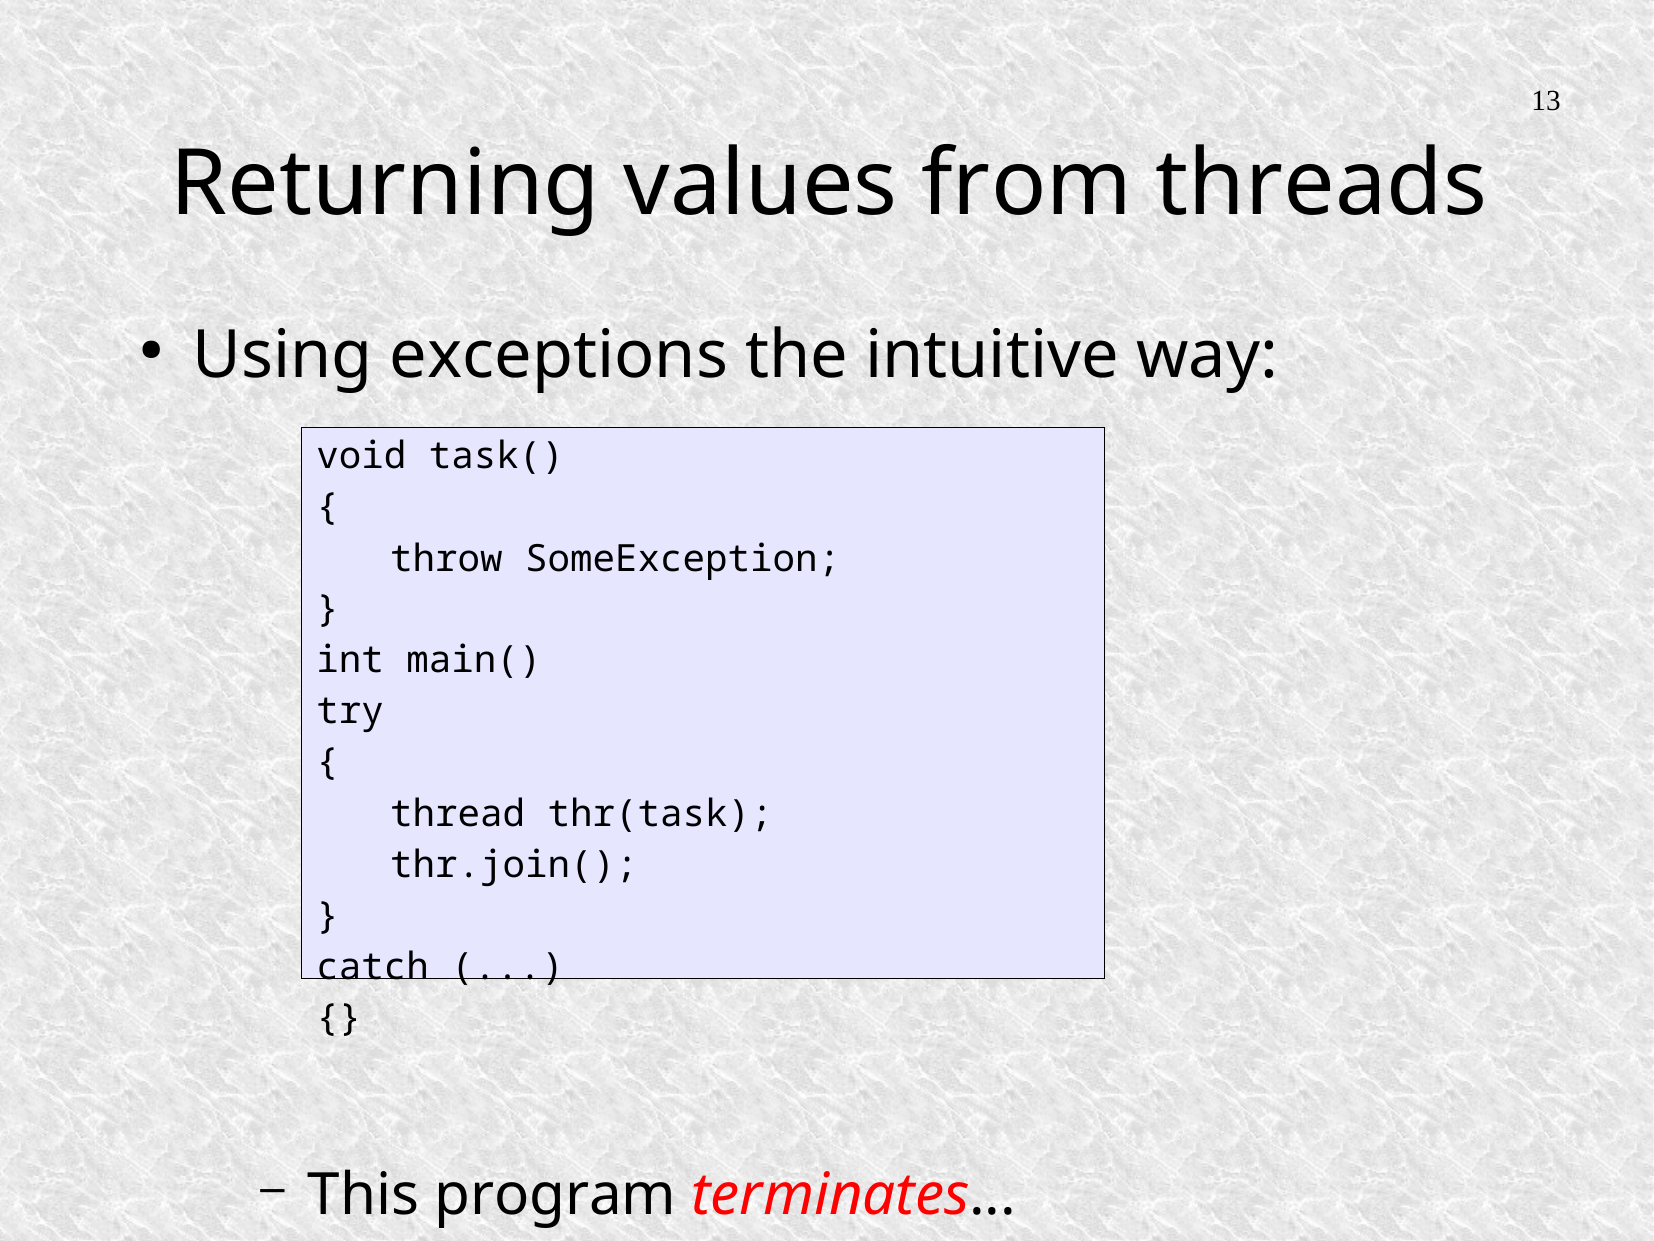

# Returning values from threads
13
Using exceptions the intuitive way:
This program terminates...
void task()
{
	throw SomeException;
}
int main()
try
{
	thread thr(task);
	thr.join();
}
catch (...)
{}